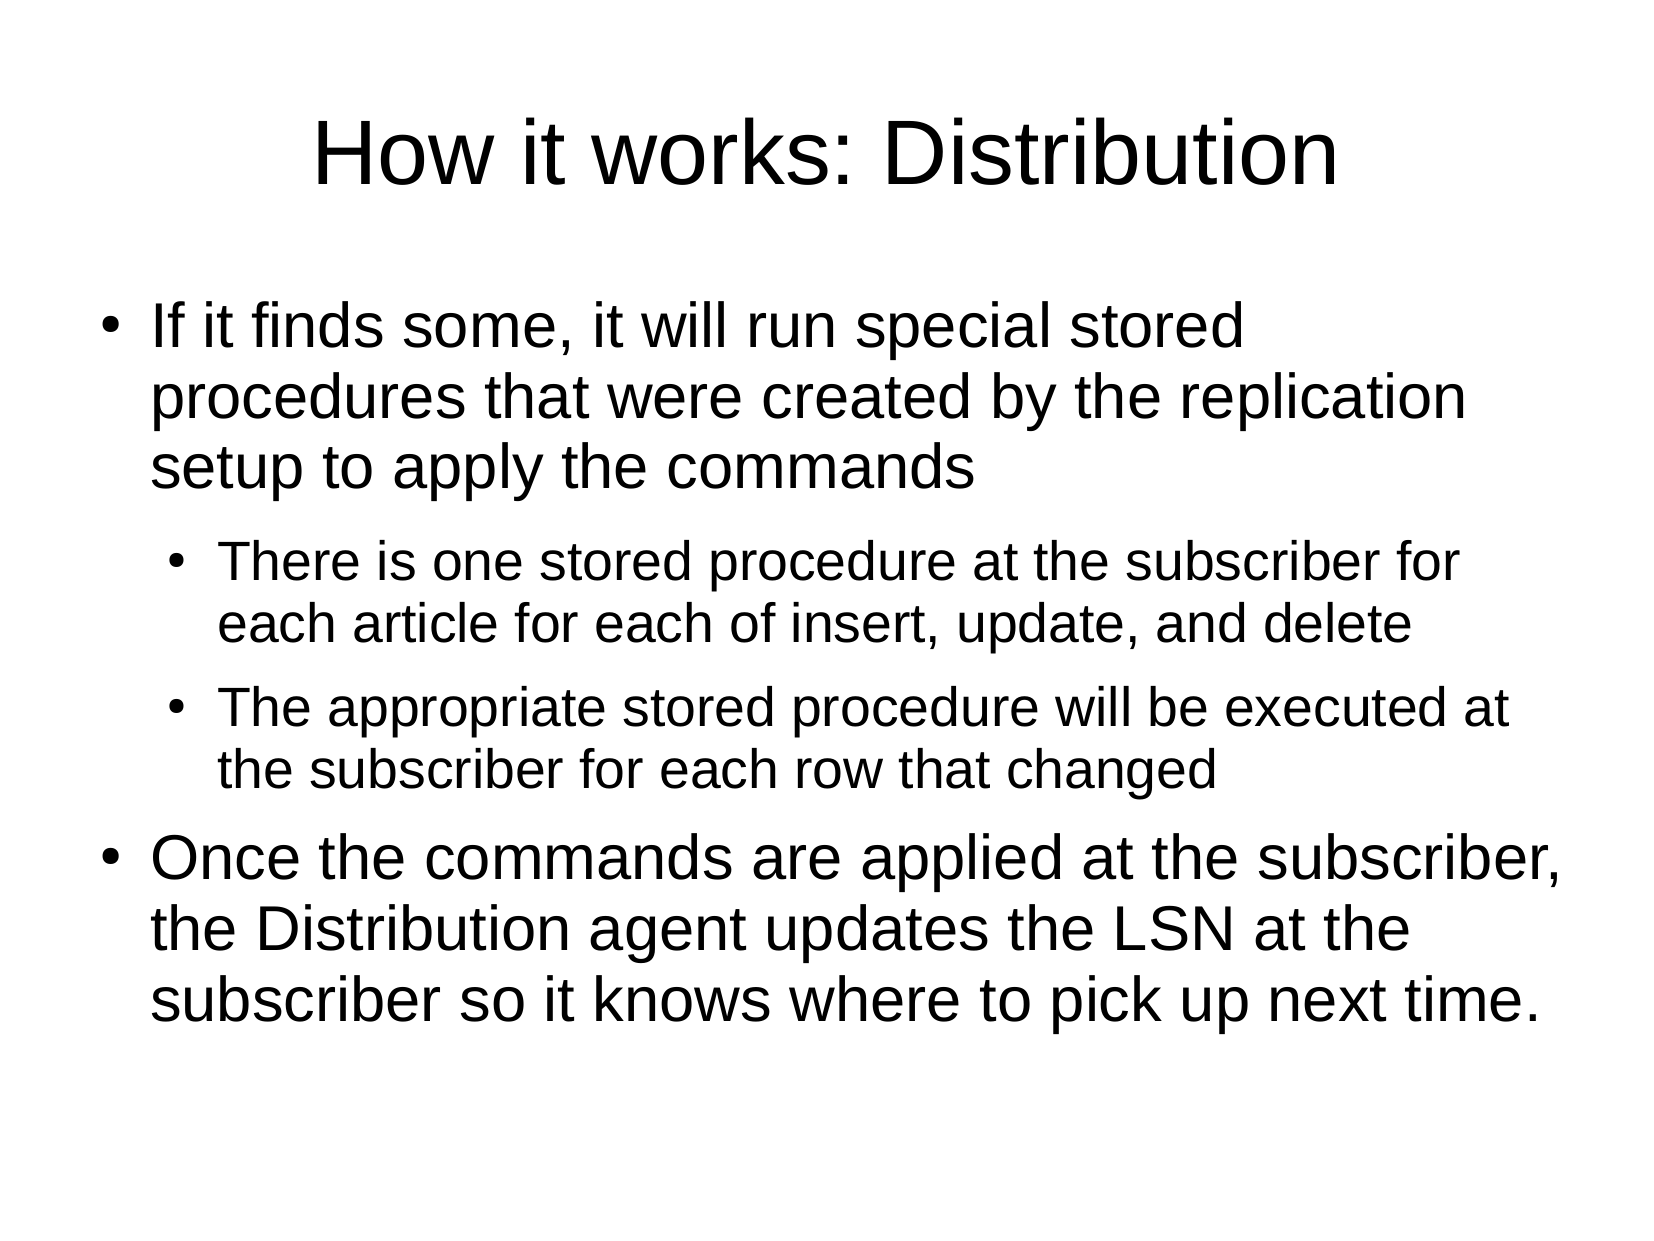

# How it works: Distribution
If it finds some, it will run special stored procedures that were created by the replication setup to apply the commands
There is one stored procedure at the subscriber for each article for each of insert, update, and delete
The appropriate stored procedure will be executed at the subscriber for each row that changed
Once the commands are applied at the subscriber, the Distribution agent updates the LSN at the subscriber so it knows where to pick up next time.